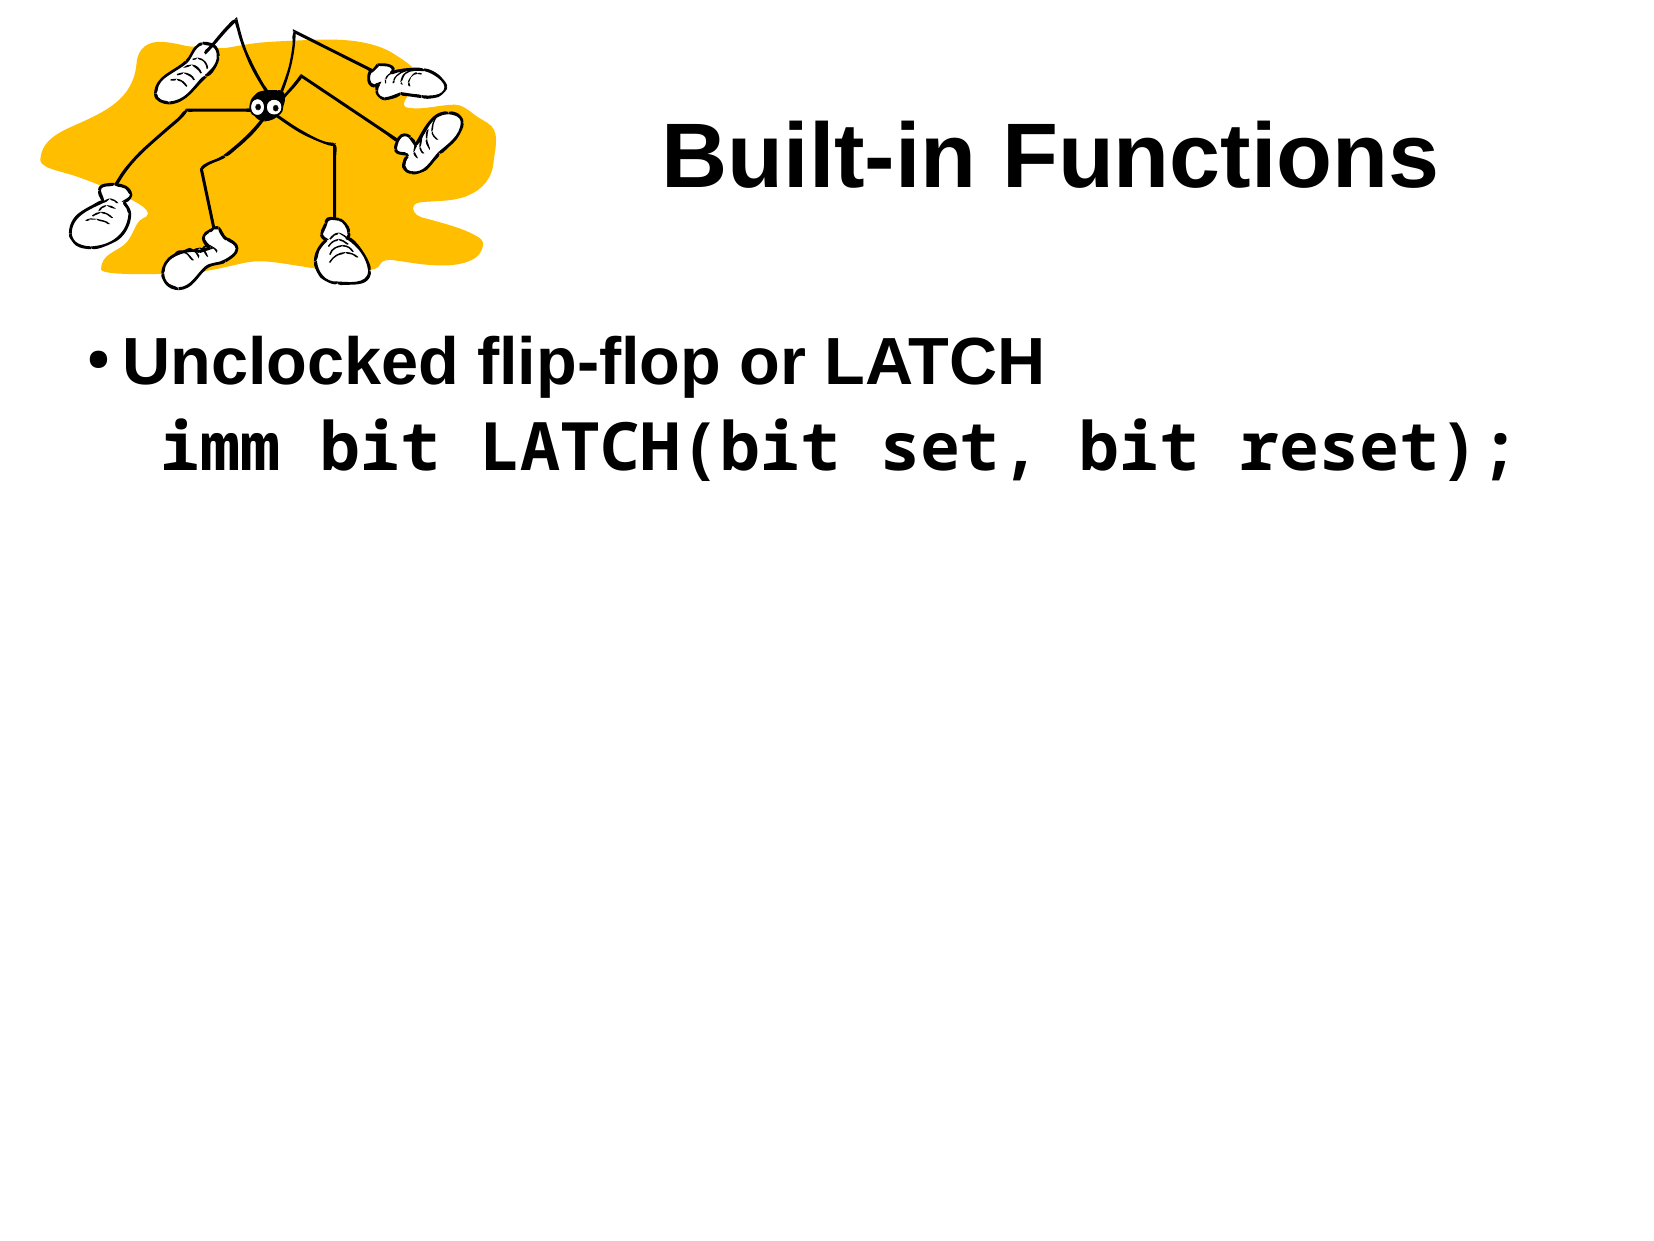

# Built-in Functions
Unclocked flip-flop or LATCH
	imm bit LATCH(bit set, bit reset);